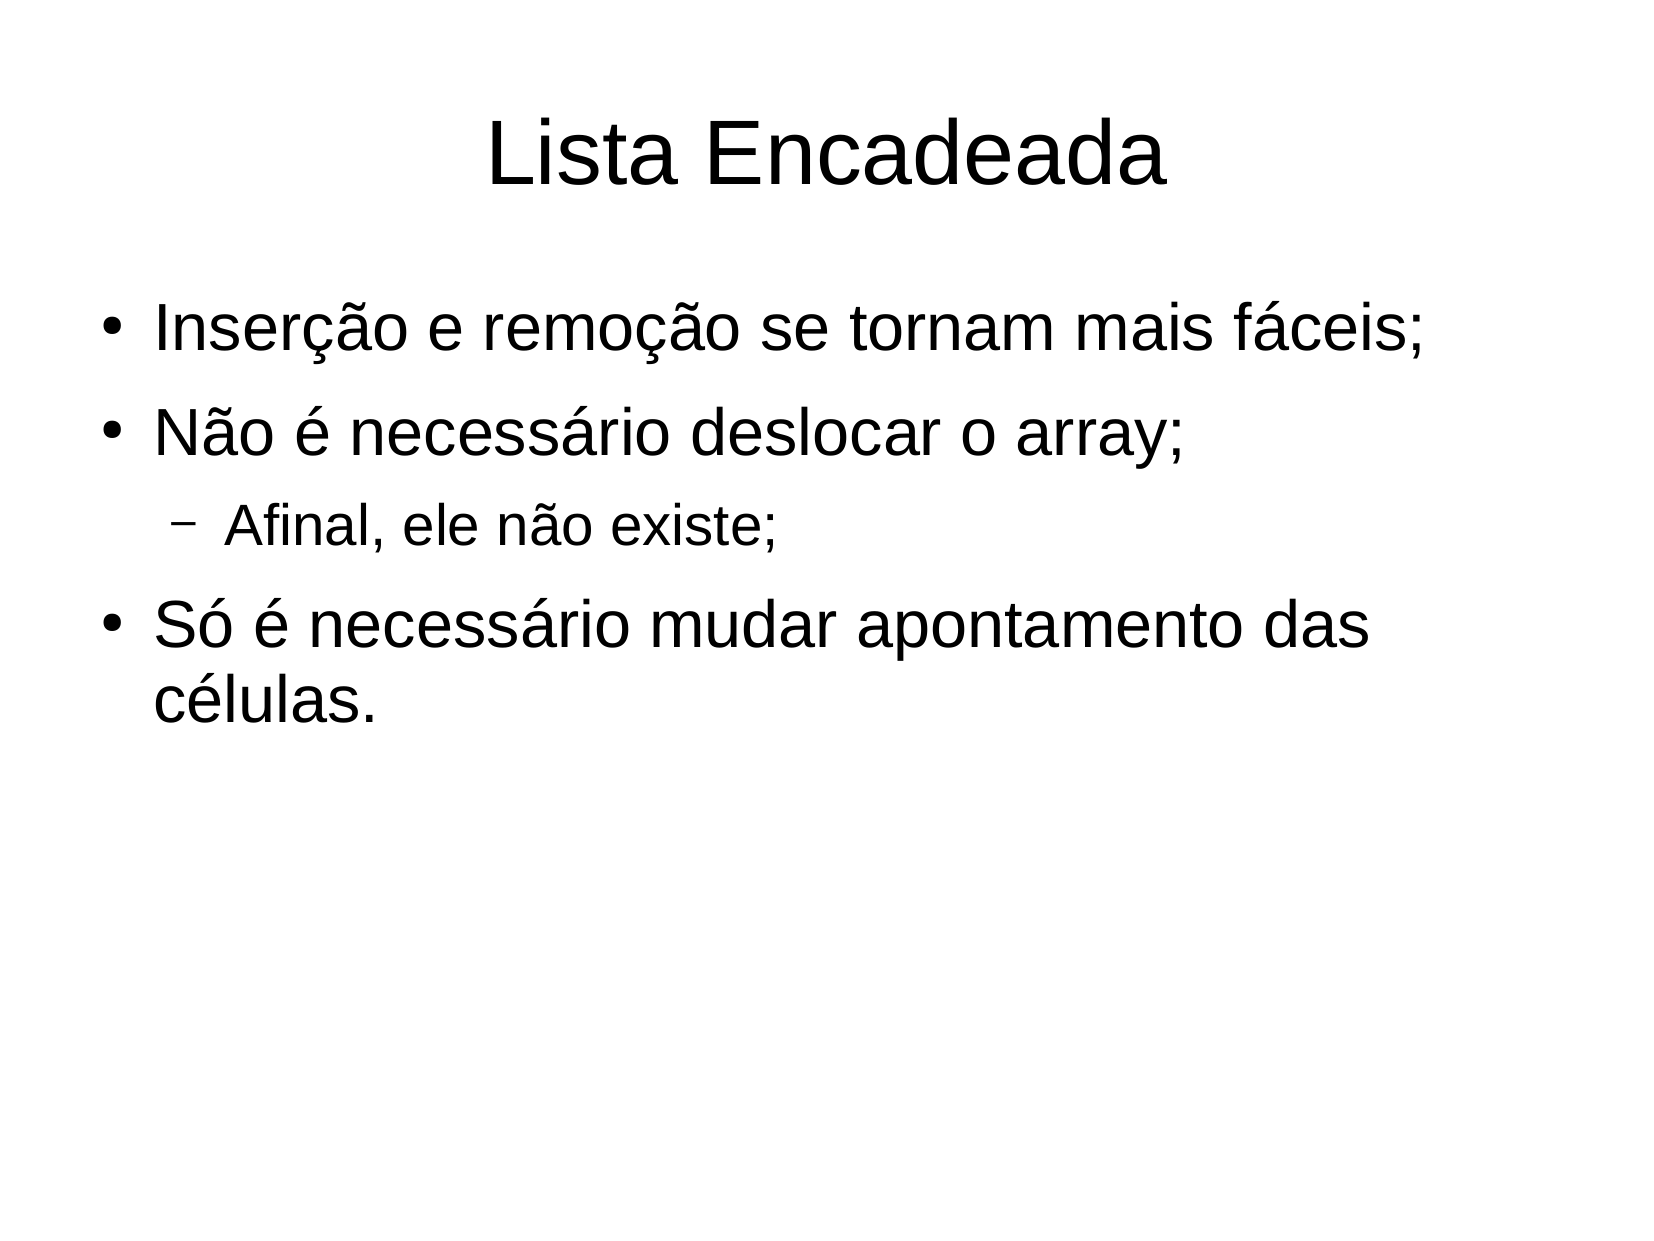

# Lista Encadeada
Inserção e remoção se tornam mais fáceis;
Não é necessário deslocar o array;
Afinal, ele não existe;
Só é necessário mudar apontamento das células.